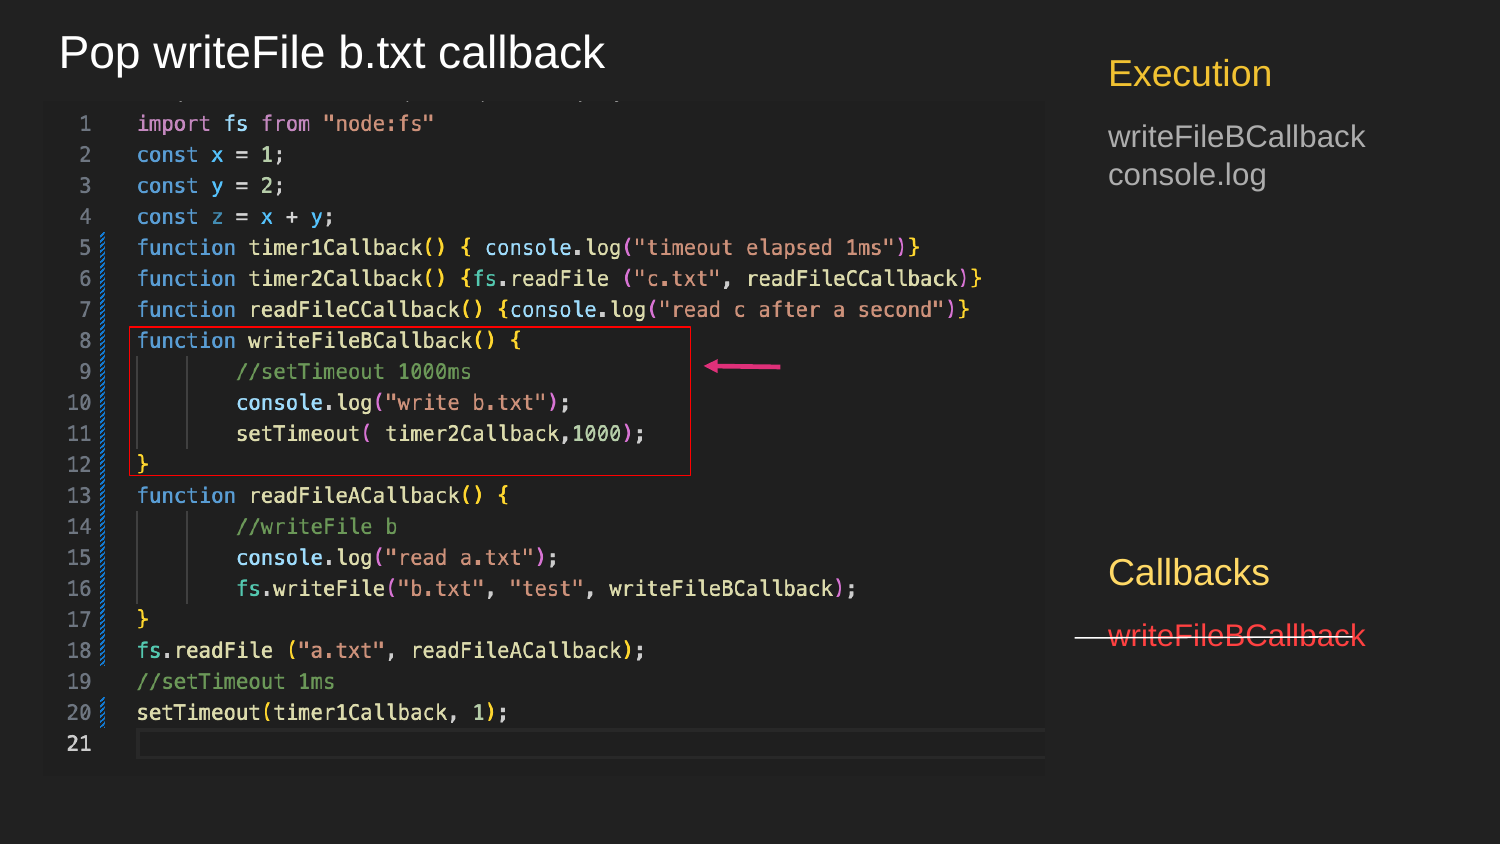

# Pop writeFile b.txt callback
Execution
writeFileBCallback
console.log
Callbacks
writeFileBCallback